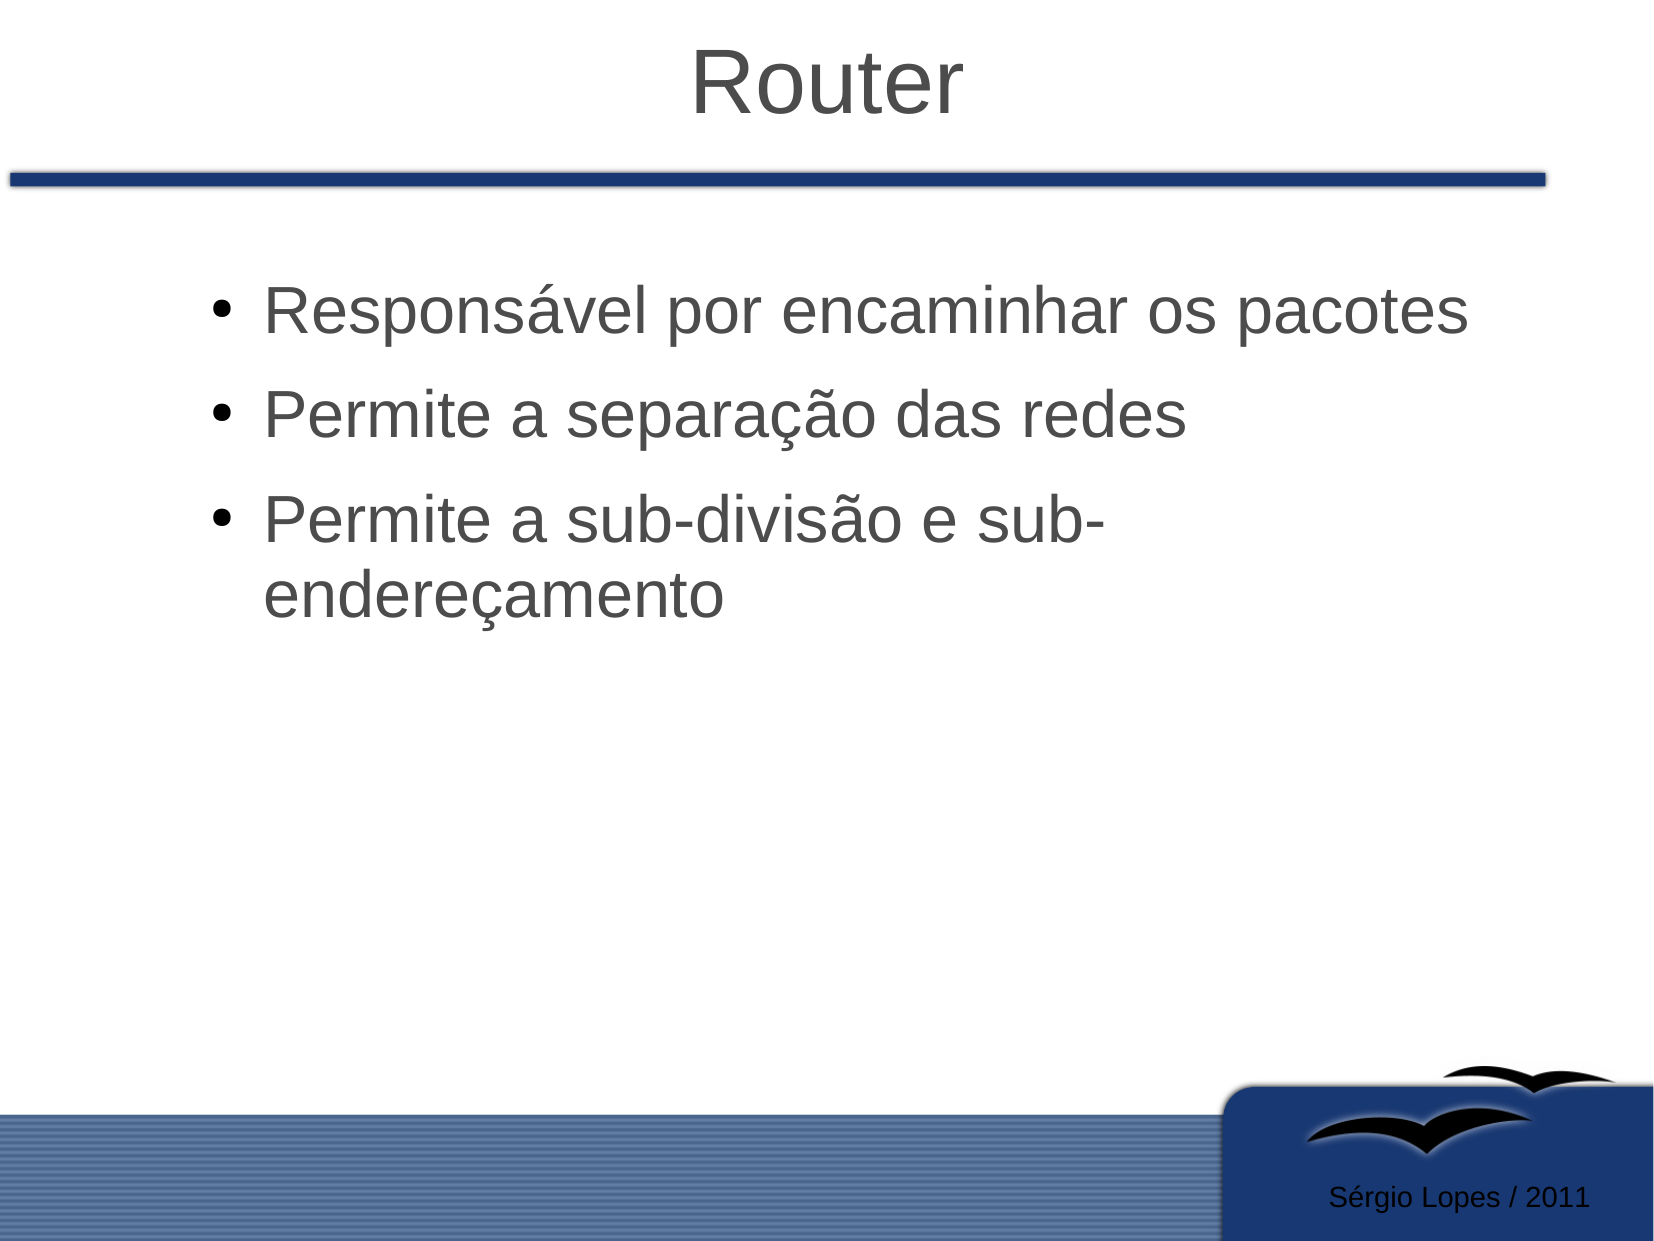

# Router
Responsável por encaminhar os pacotes
Permite a separação das redes
Permite a sub-divisão e sub-endereçamento
Sérgio Lopes / 2011